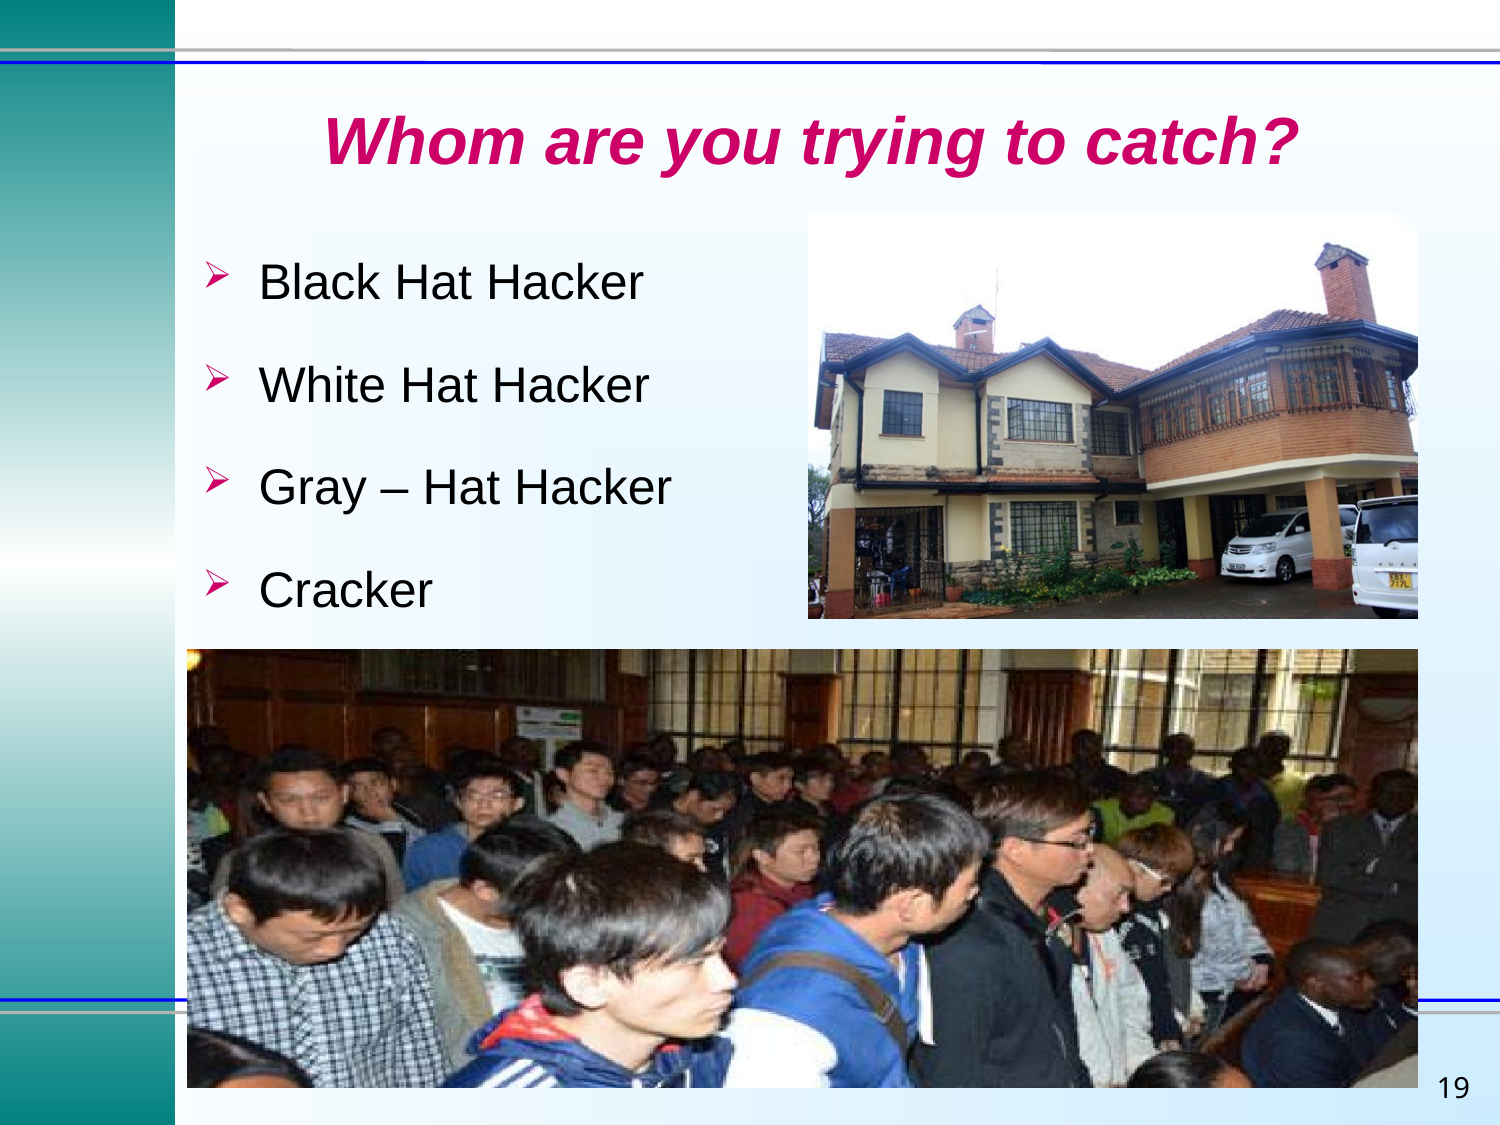

Whom are you trying to catch?
Black Hat Hacker
White Hat Hacker
Gray – Hat Hacker
Cracker